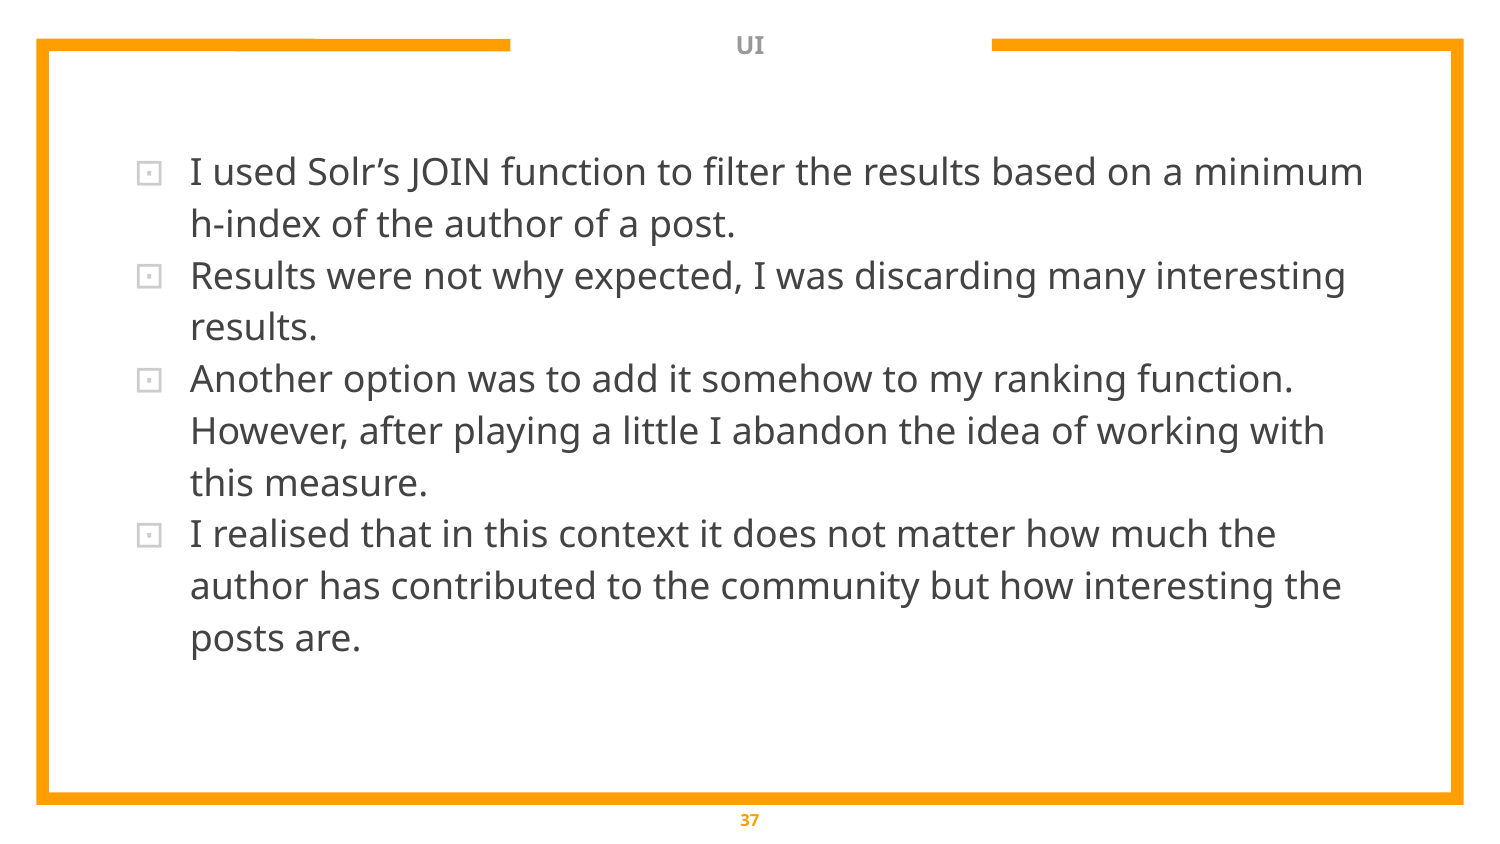

# UI
I used Solr’s JOIN function to filter the results based on a minimum h-index of the author of a post.
Results were not why expected, I was discarding many interesting results.
Another option was to add it somehow to my ranking function. However, after playing a little I abandon the idea of working with this measure.
I realised that in this context it does not matter how much the author has contributed to the community but how interesting the posts are.